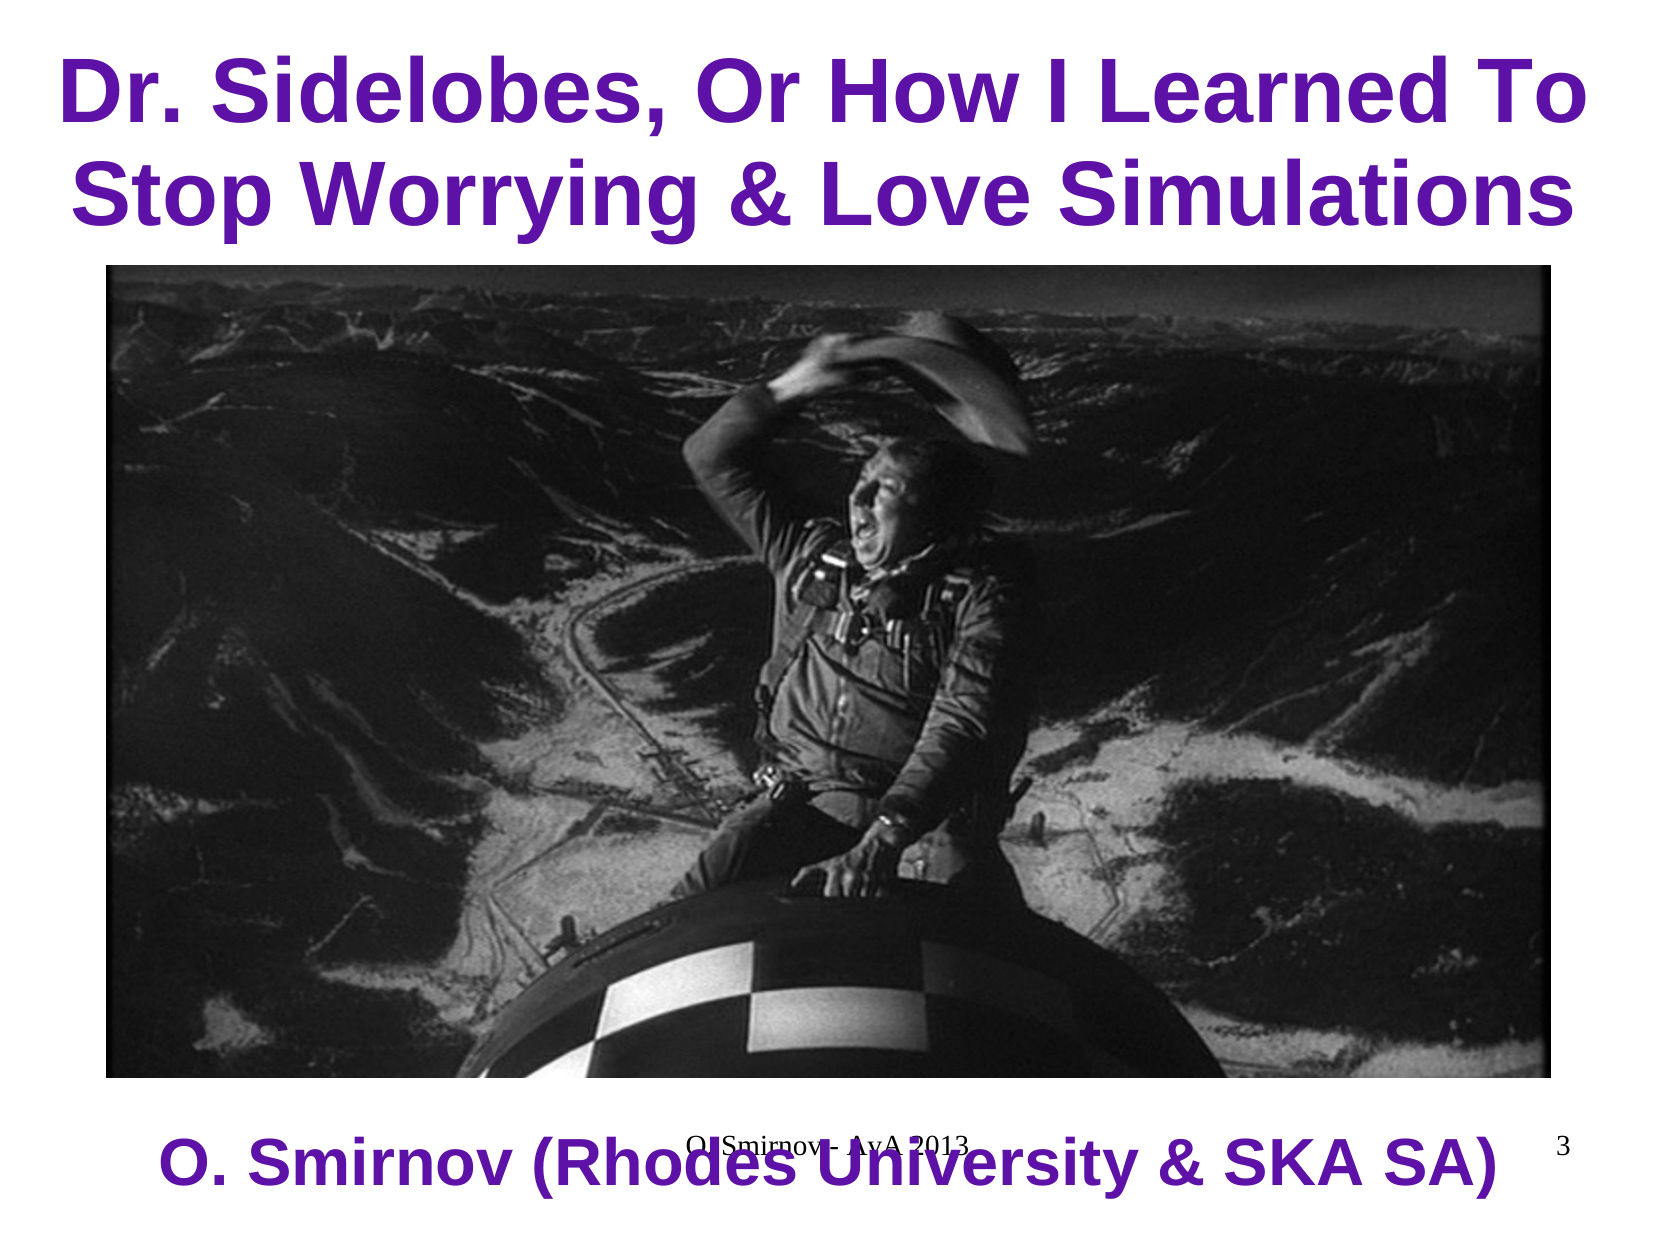

# Dr. Sidelobes, Or How I Learned To Stop Worrying & Love Simulations
O. Smirnov (Rhodes University & SKA SA)
O. Smirnov - AvA 2013
3